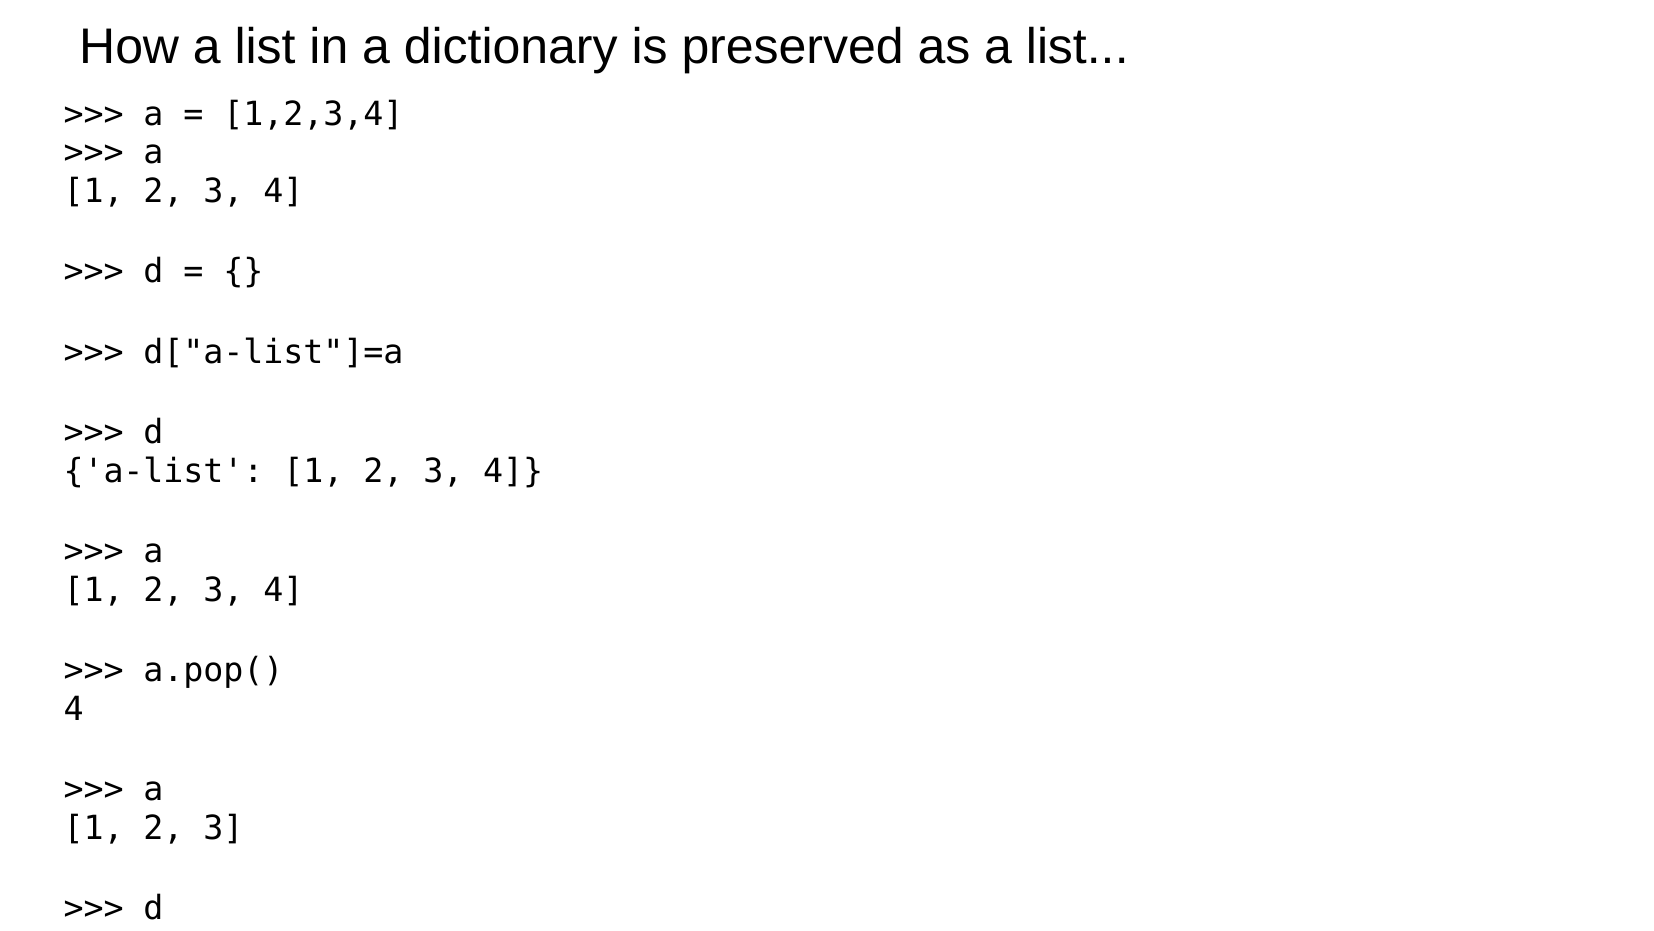

# How a list in a dictionary is preserved as a list...
>>> a = [1,2,3,4]
>>> a
[1, 2, 3, 4]
>>> d = {}
>>> d["a-list"]=a
>>> d
{'a-list': [1, 2, 3, 4]}
>>> a
[1, 2, 3, 4]
>>> a.pop()
4
>>> a
[1, 2, 3]
>>> d
{'a-list': [1, 2, 3]}